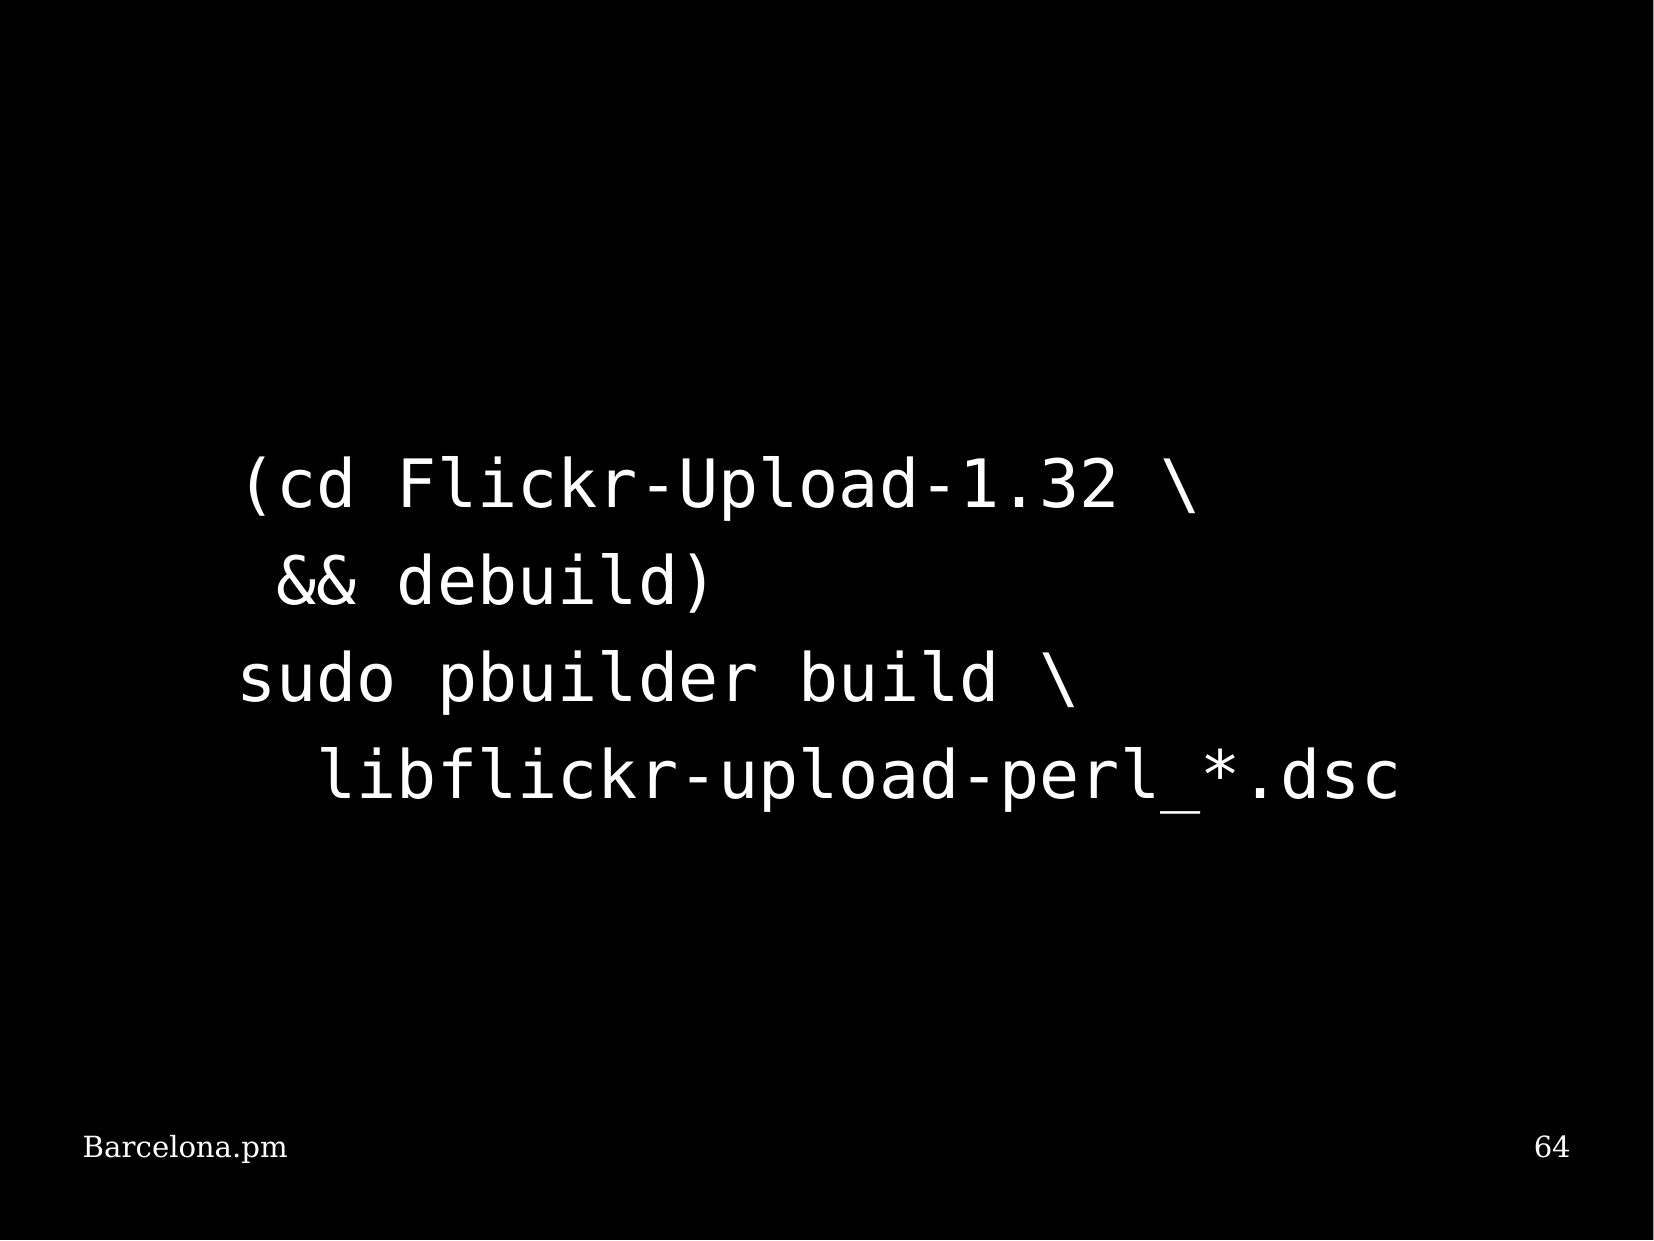

# (cd Flickr-Upload-1.32 \ && debuild) sudo pbuilder build \ libflickr-upload-perl_*.dsc
Barcelona.pm
64